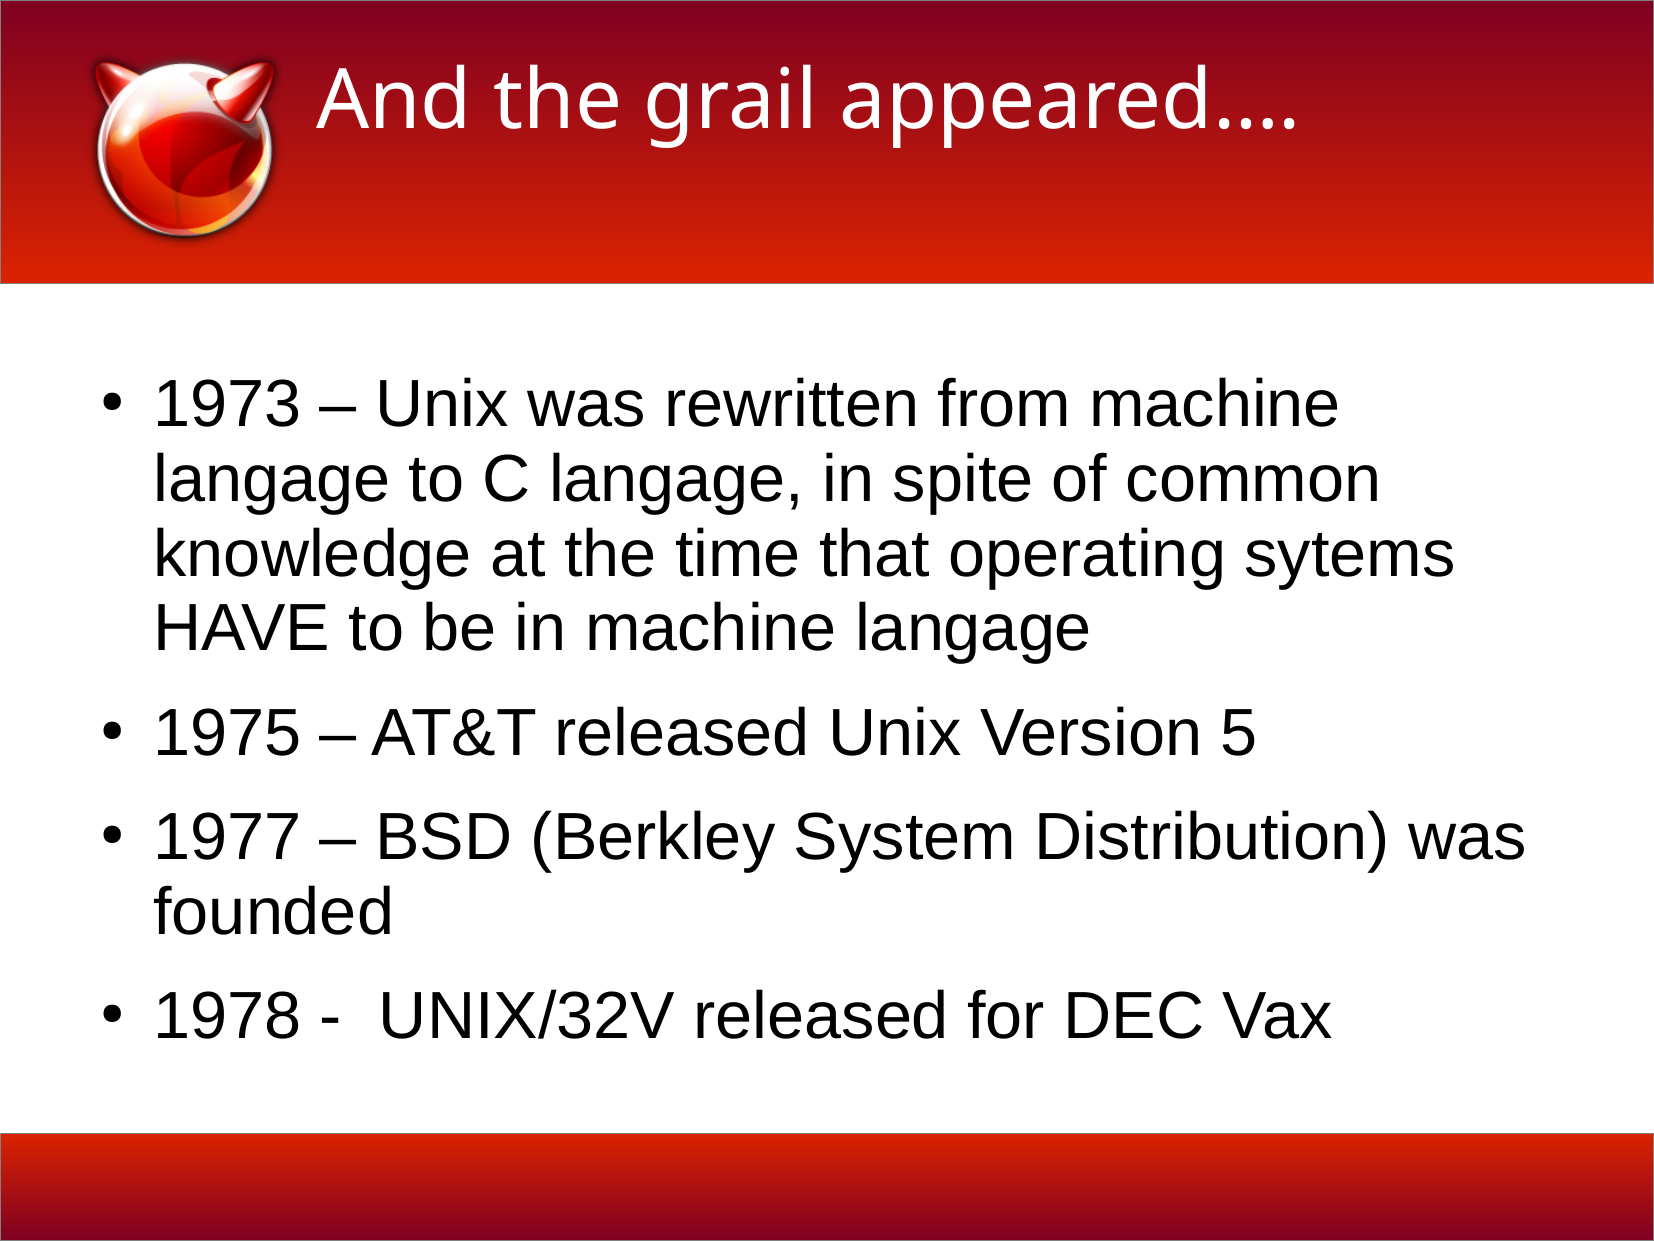

# And the grail appeared….
1973 – Unix was rewritten from machine langage to C langage, in spite of common knowledge at the time that operating sytems HAVE to be in machine langage
1975 – AT&T released Unix Version 5
1977 – BSD (Berkley System Distribution) was founded
1978 - UNIX/32V released for DEC Vax